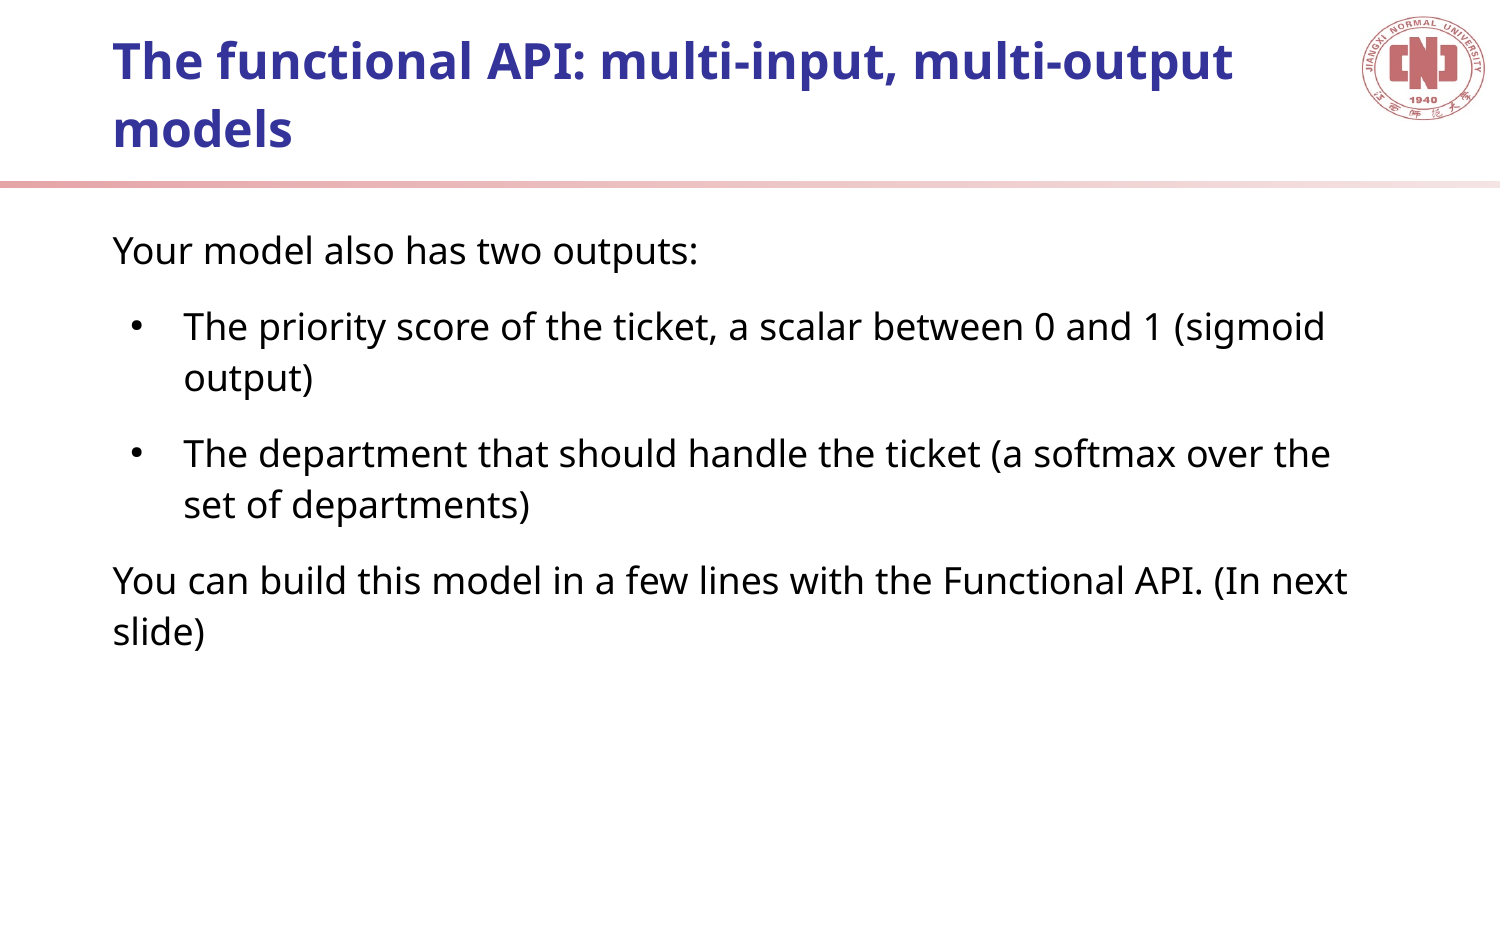

# The functional API: multi-input, multi-output models
Your model also has two outputs:
The priority score of the ticket, a scalar between 0 and 1 (sigmoid output)
The department that should handle the ticket (a softmax over the set of departments)
You can build this model in a few lines with the Functional API. (In next slide)